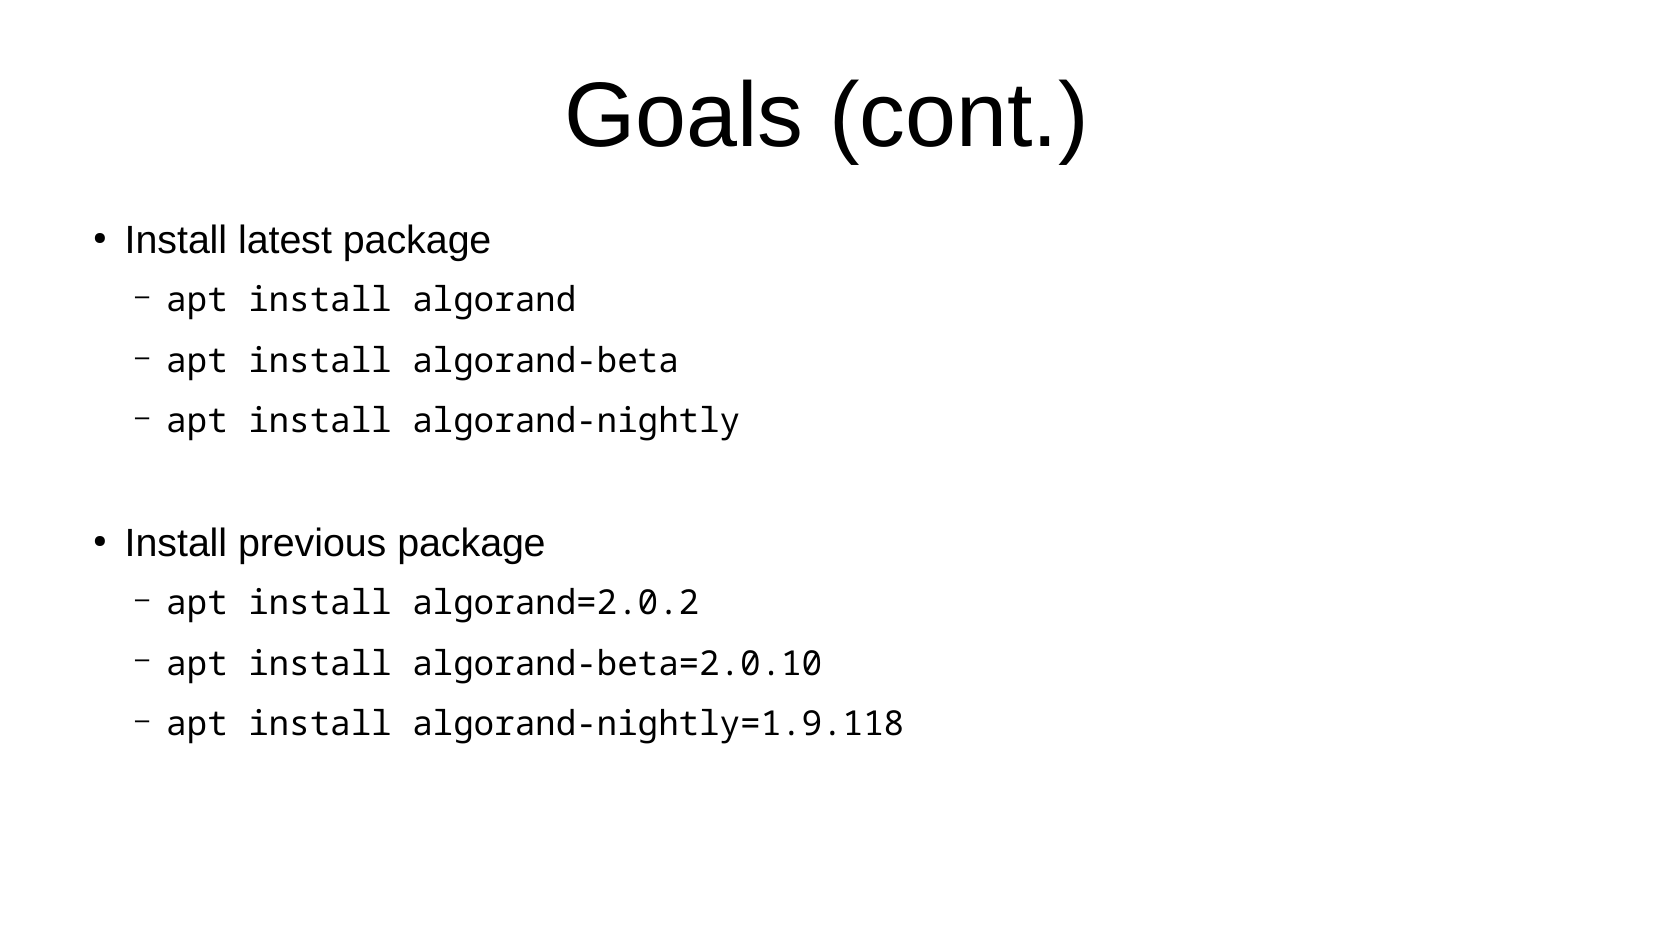

# Goals (cont.)
Install latest package
apt install algorand
apt install algorand-beta
apt install algorand-nightly
Install previous package
apt install algorand=2.0.2
apt install algorand-beta=2.0.10
apt install algorand-nightly=1.9.118